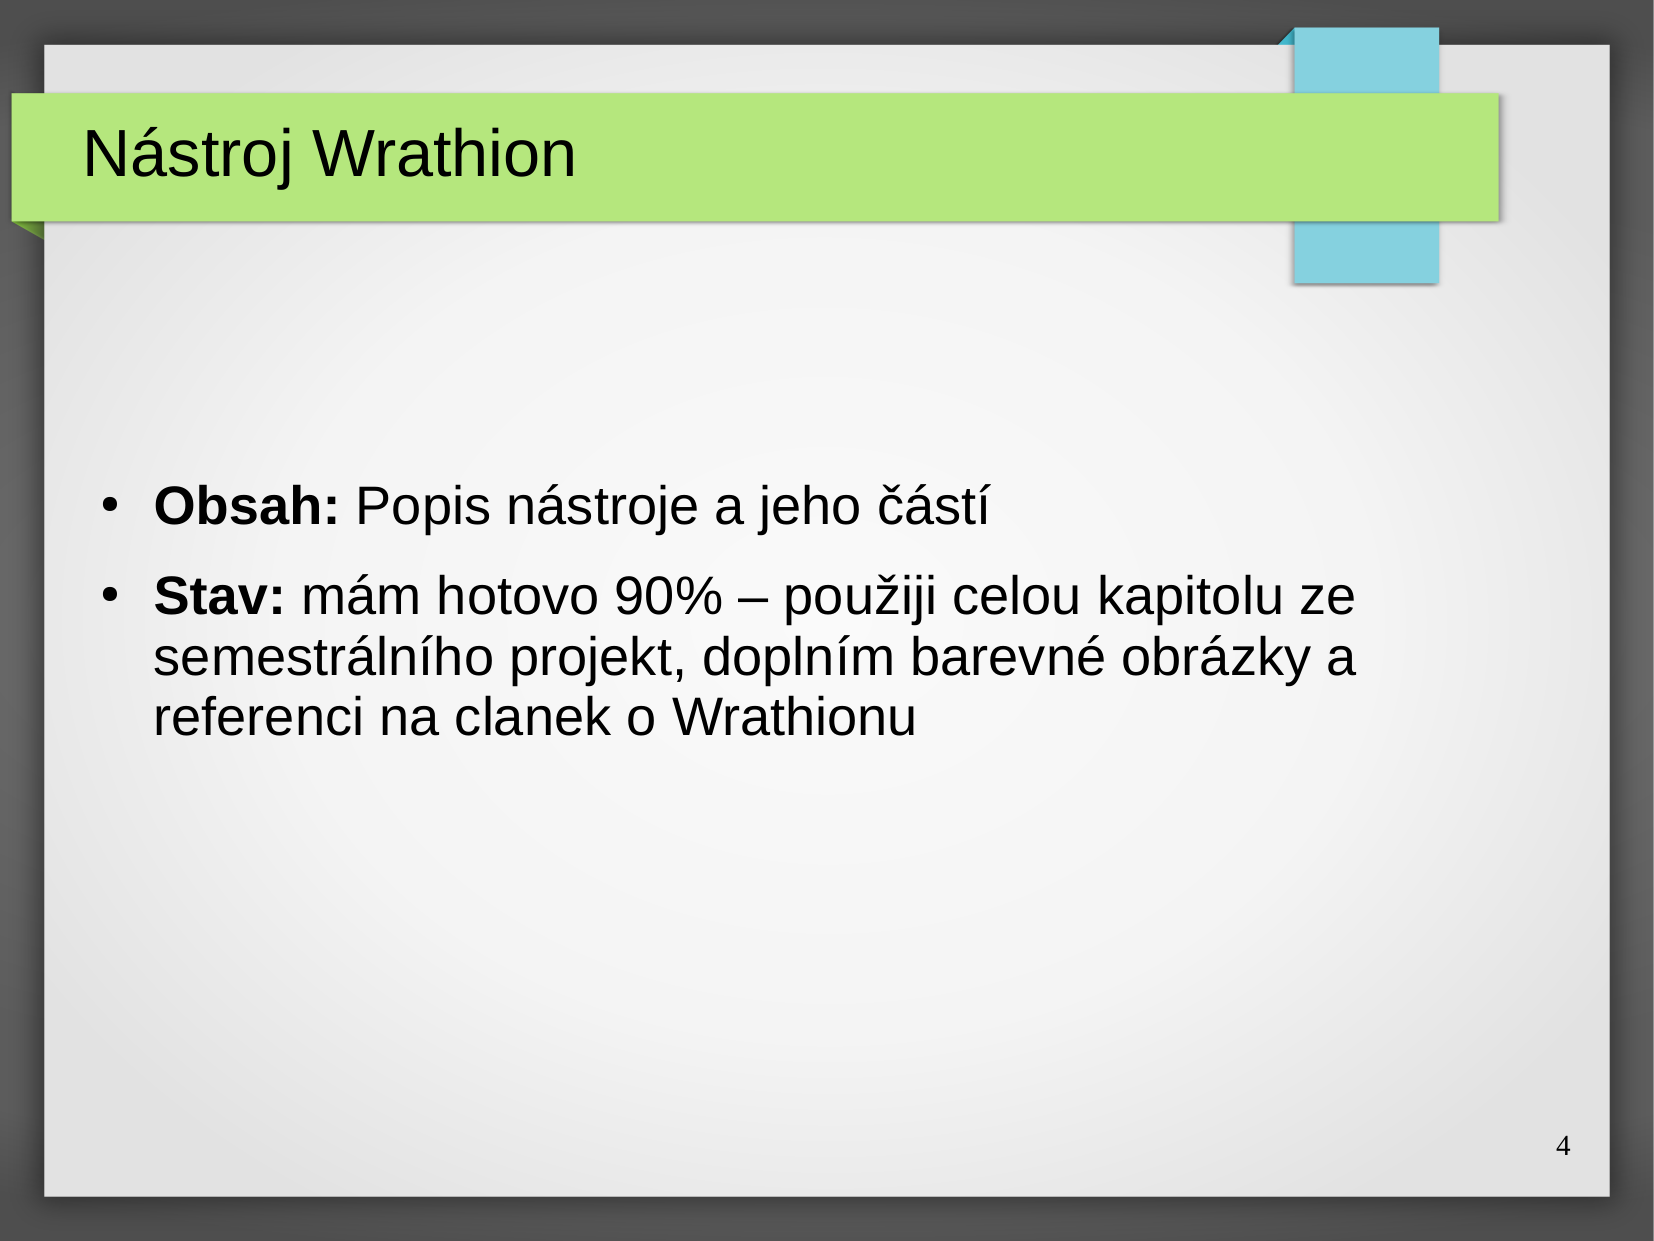

# Nástroj Wrathion
Obsah: Popis nástroje a jeho částí
Stav: mám hotovo 90% – použiji celou kapitolu ze semestrálního projekt, doplním barevné obrázky a referenci na clanek o Wrathionu
4